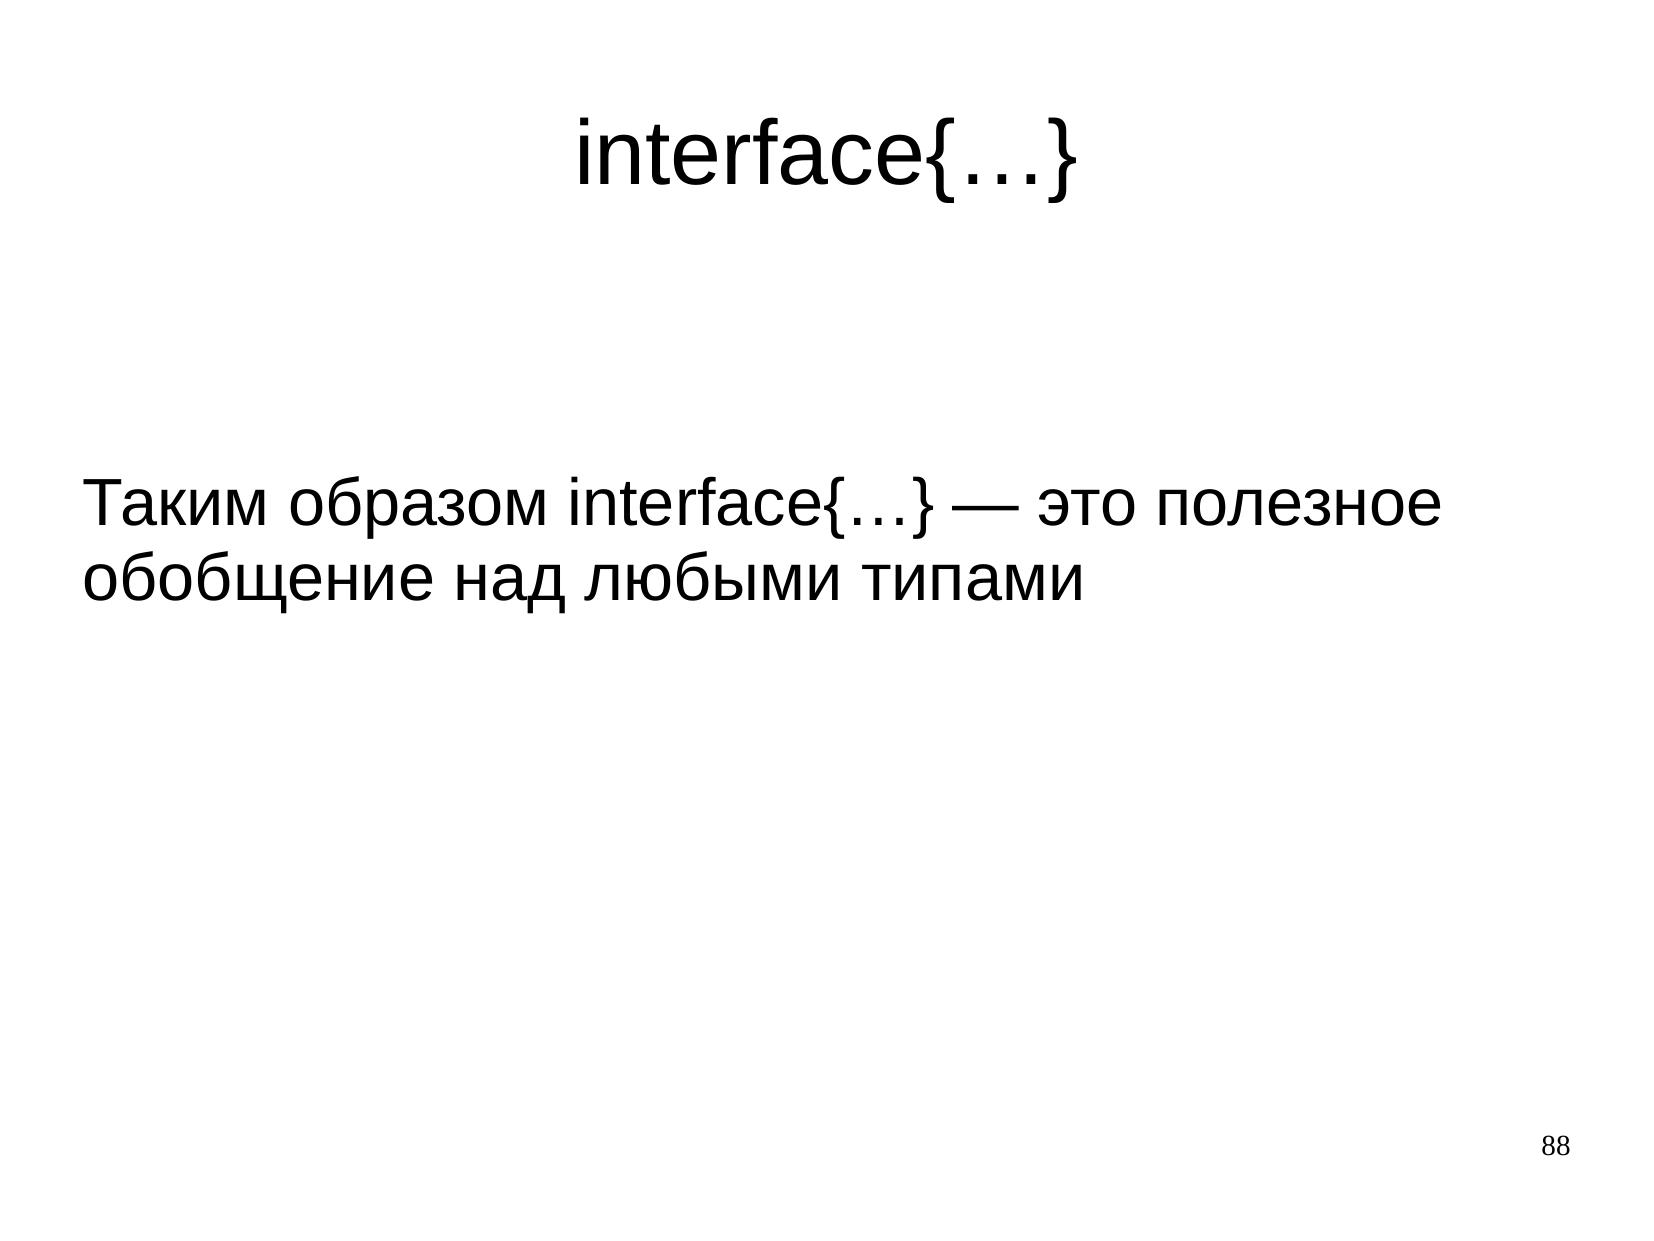

# interface{…}
Таким образом interface{…} — это полезное обобщение над любыми типами
88